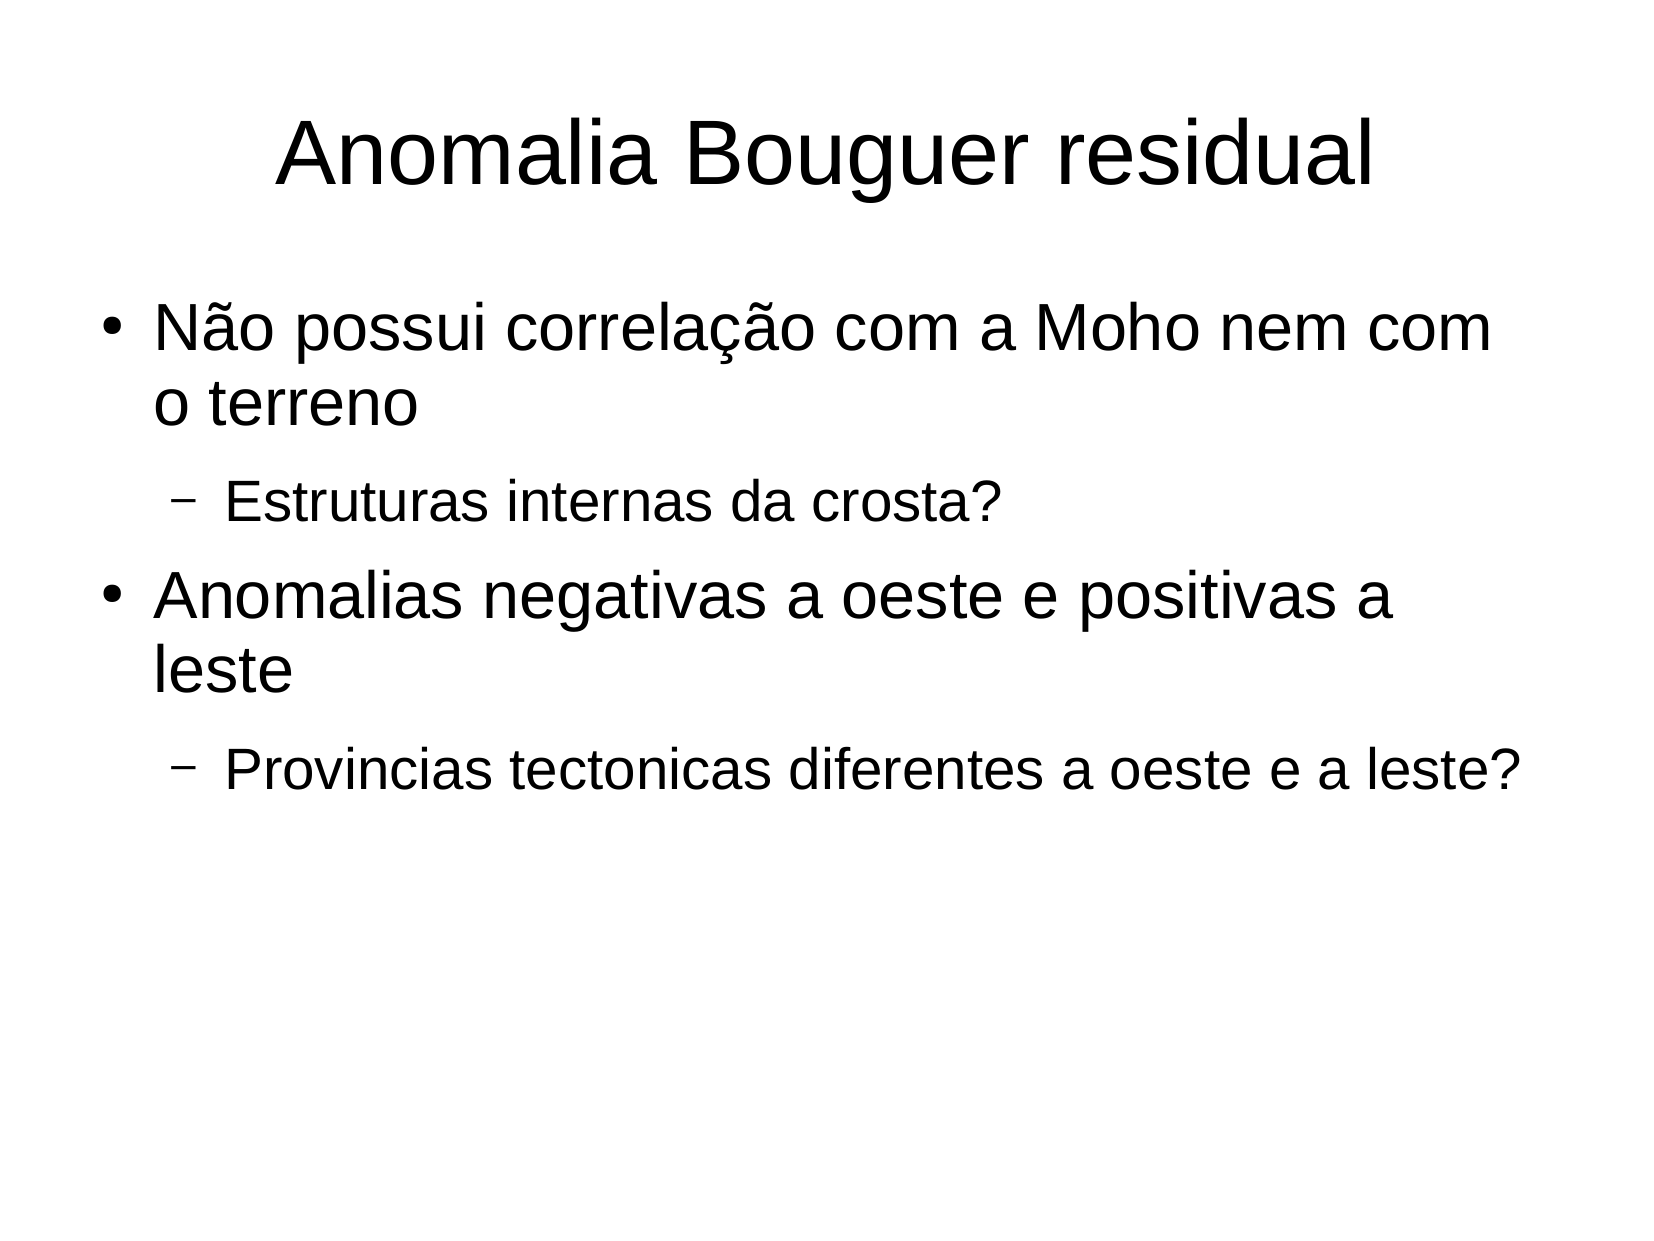

# Anomalia Bouguer residual
Não possui correlação com a Moho nem com o terreno
Estruturas internas da crosta?
Anomalias negativas a oeste e positivas a leste
Provincias tectonicas diferentes a oeste e a leste?